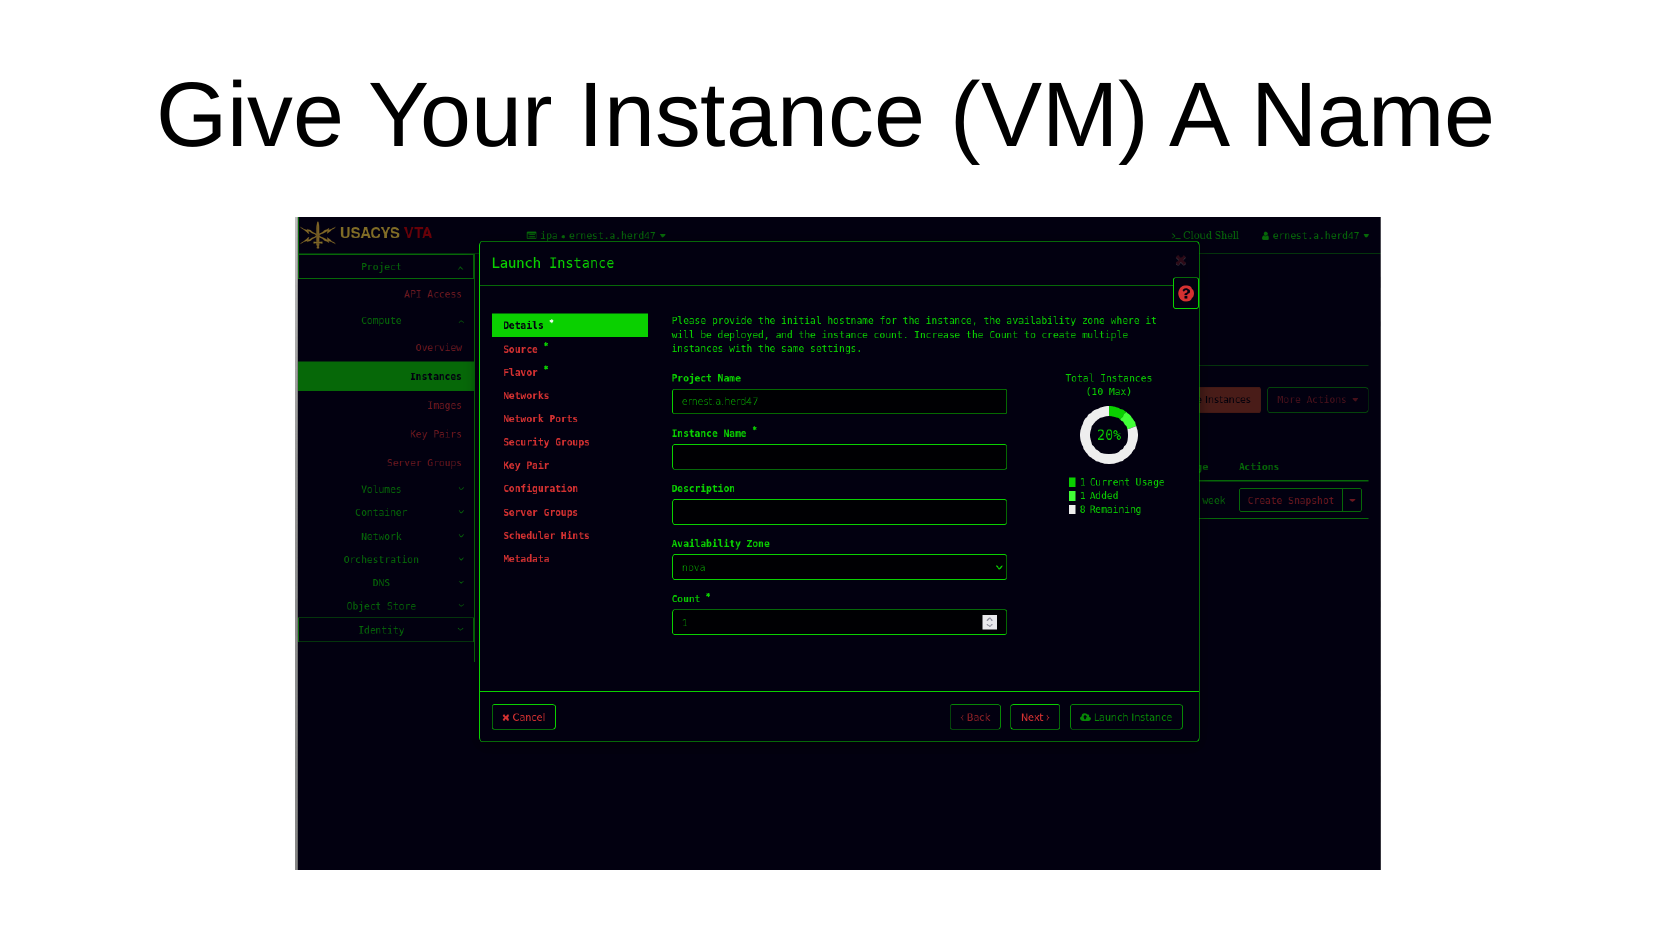

# Give Your Instance (VM) A Name